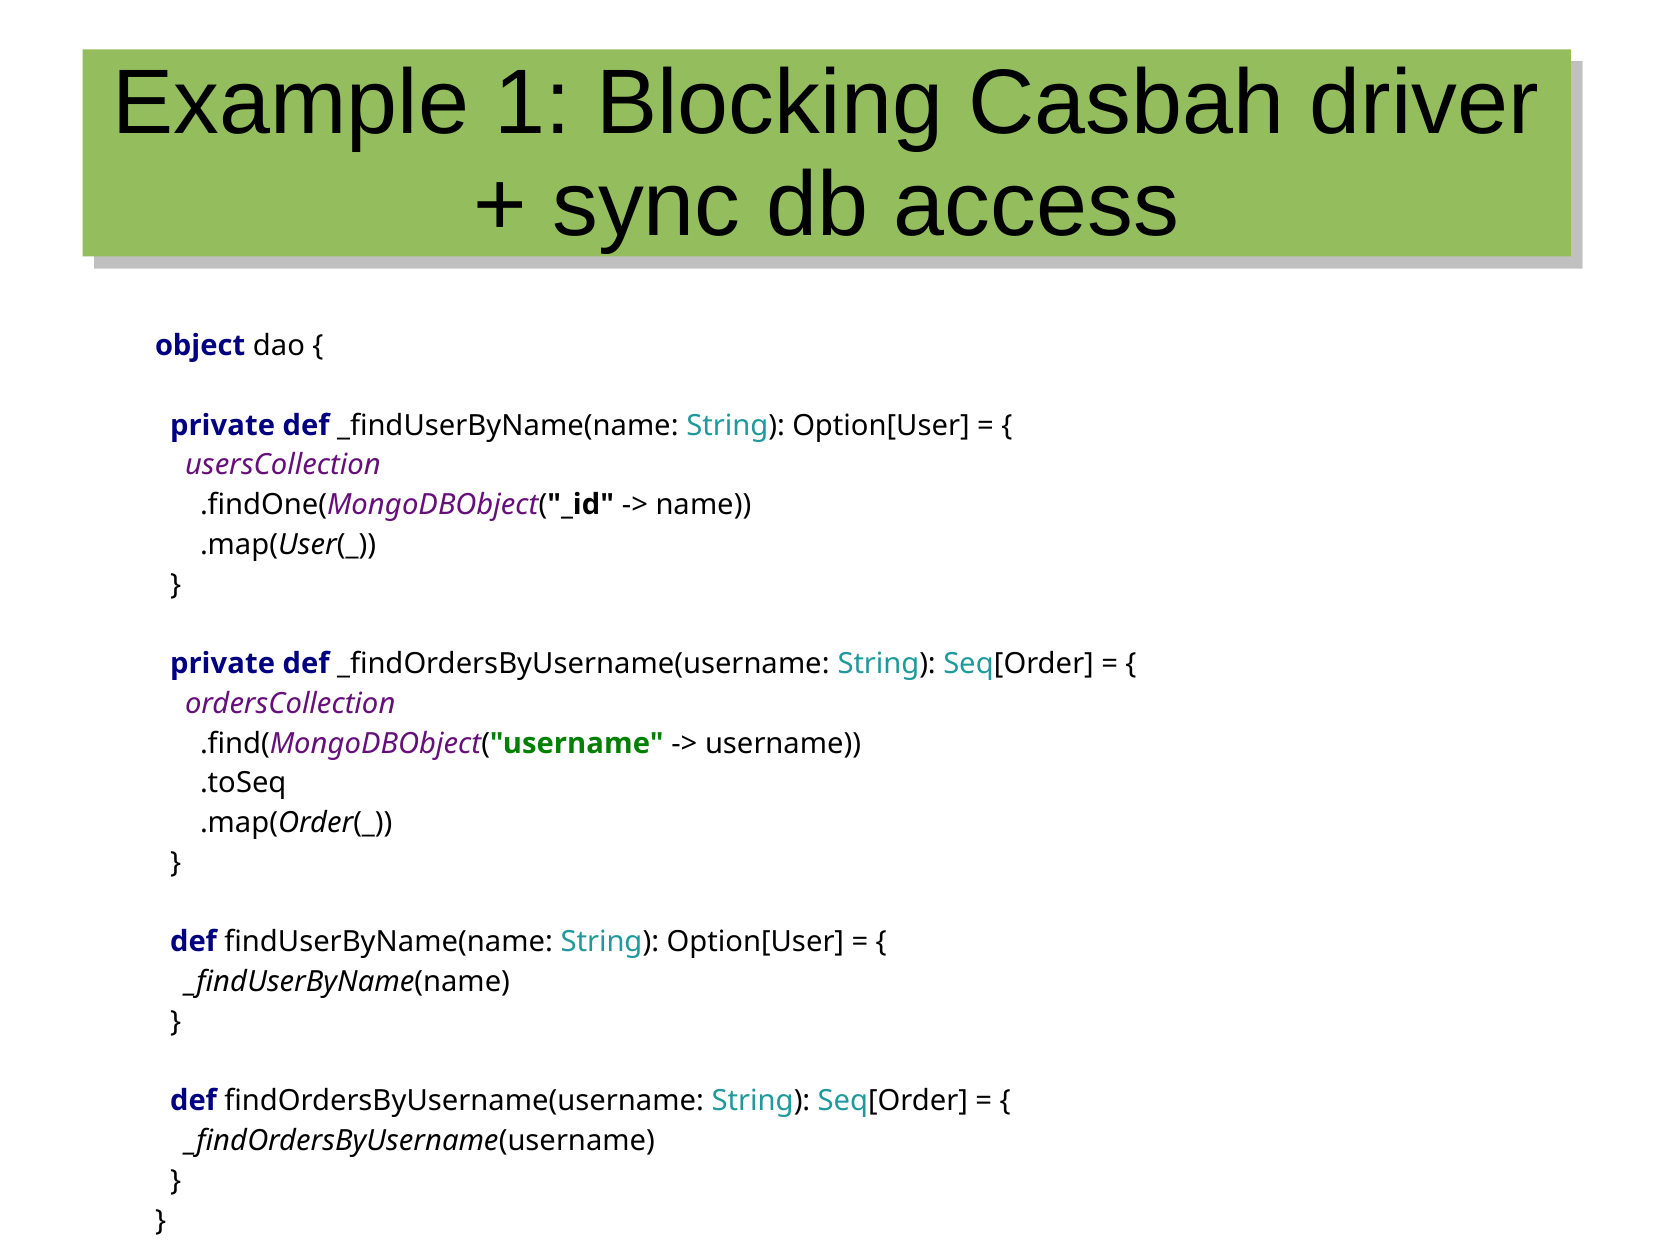

# Example 1: Blocking Casbah driver + sync db access
object dao {
 private def _findUserByName(name: String): Option[User] = {
 usersCollection
 .findOne(MongoDBObject("_id" -> name))
 .map(User(_))
 }
 private def _findOrdersByUsername(username: String): Seq[Order] = {
 ordersCollection
 .find(MongoDBObject("username" -> username))
 .toSeq
 .map(Order(_))
 }
 def findUserByName(name: String): Option[User] = {
 _findUserByName(name)
 }
 def findOrdersByUsername(username: String): Seq[Order] = {
 _findOrdersByUsername(username)
 }
}